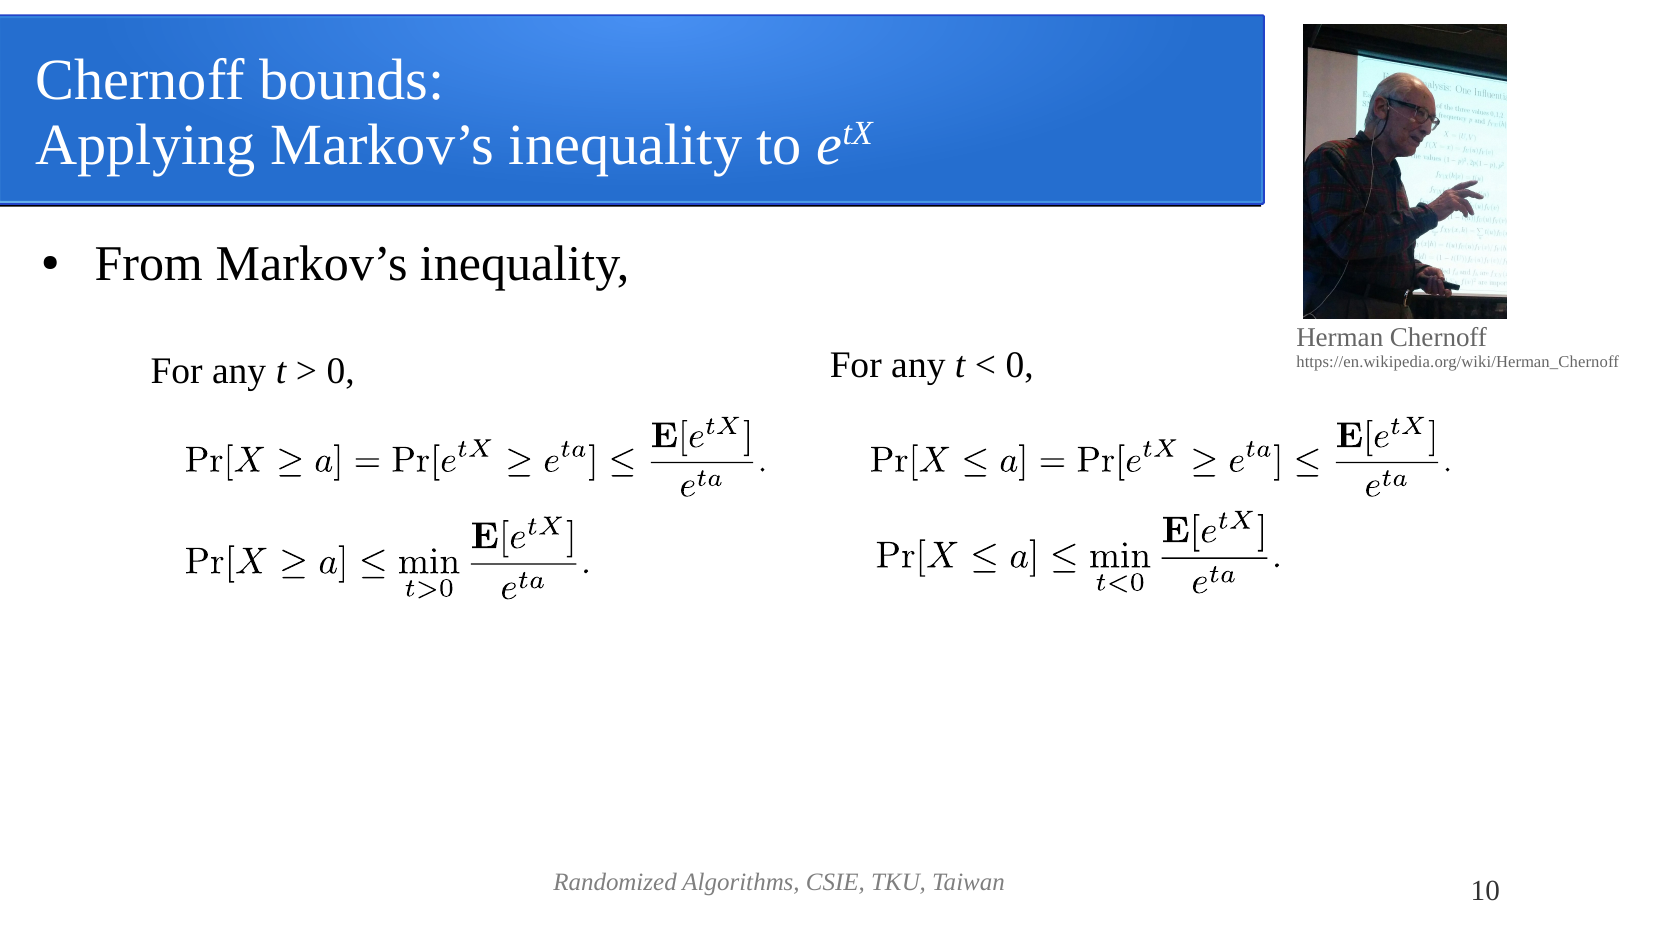

# Chernoff bounds: Applying Markov’s inequality to etX
From Markov’s inequality,
Herman Chernoff
https://en.wikipedia.org/wiki/Herman_Chernoff
For any t < 0,
For any t > 0,
Randomized Algorithms, CSIE, TKU, Taiwan
10